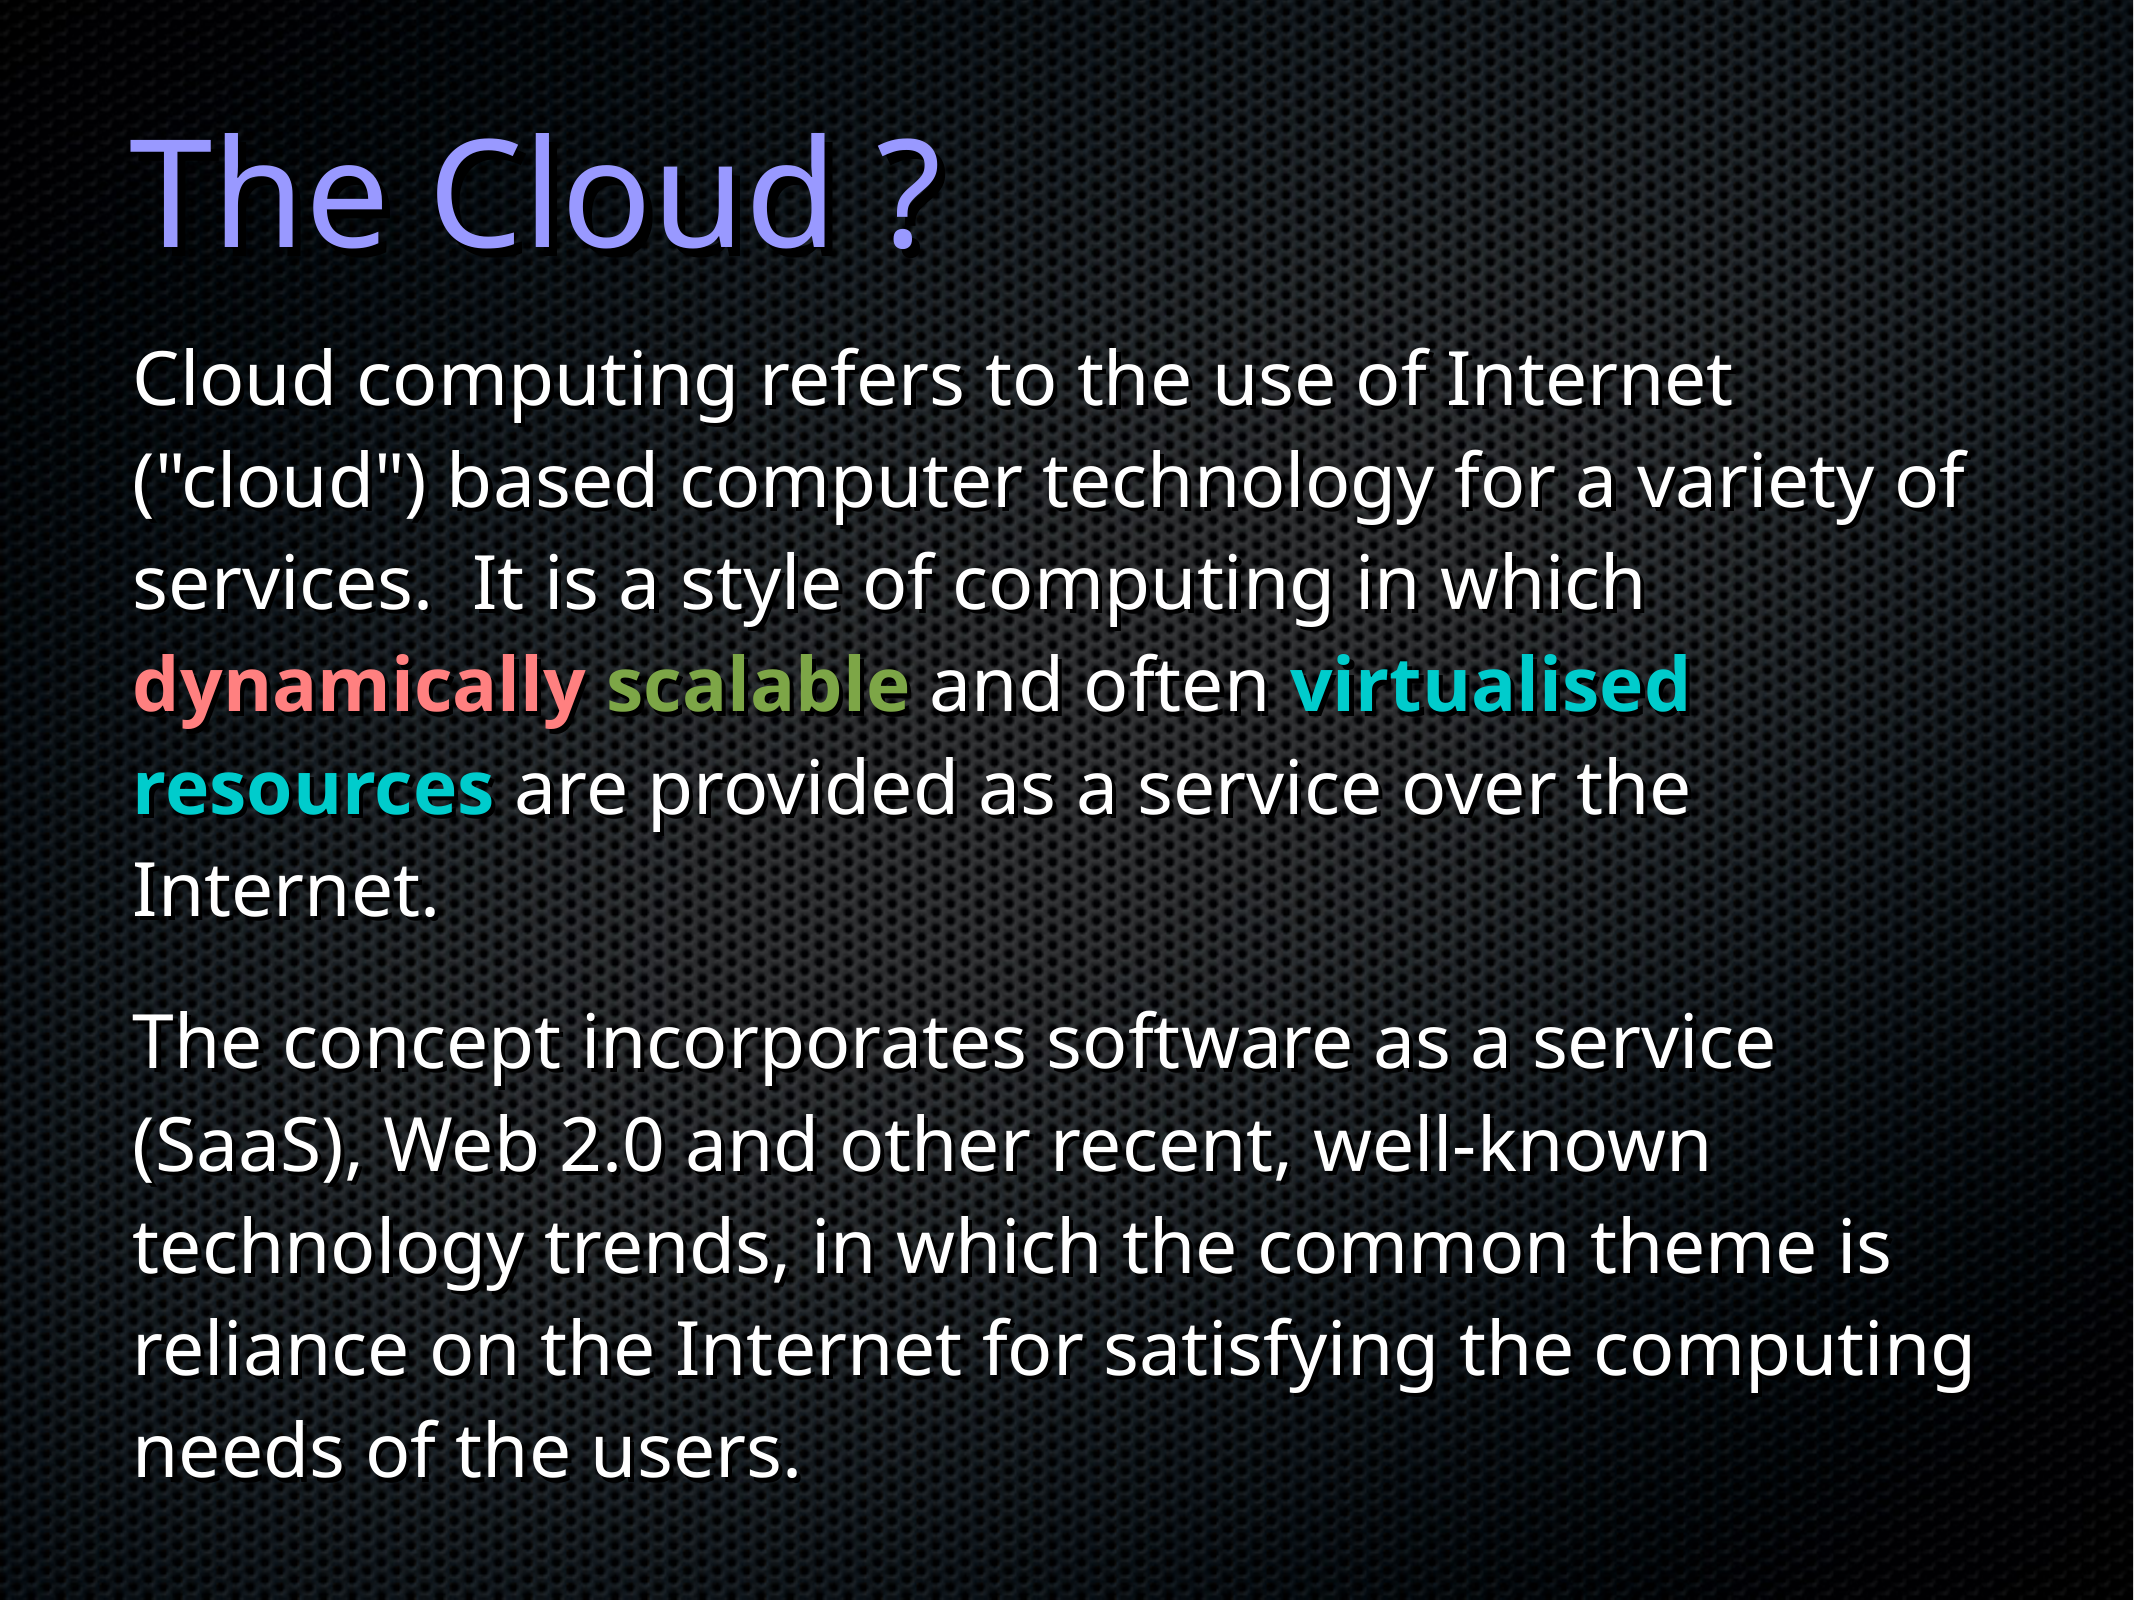

# The Cloud ?
Cloud computing refers to the use of Internet ("cloud") based computer technology for a variety of services. It is a style of computing in which dynamically scalable and often virtualised resources are provided as a service over the Internet.
The concept incorporates software as a service (SaaS), Web 2.0 and other recent, well-known technology trends, in which the common theme is reliance on the Internet for satisfying the computing needs of the users.